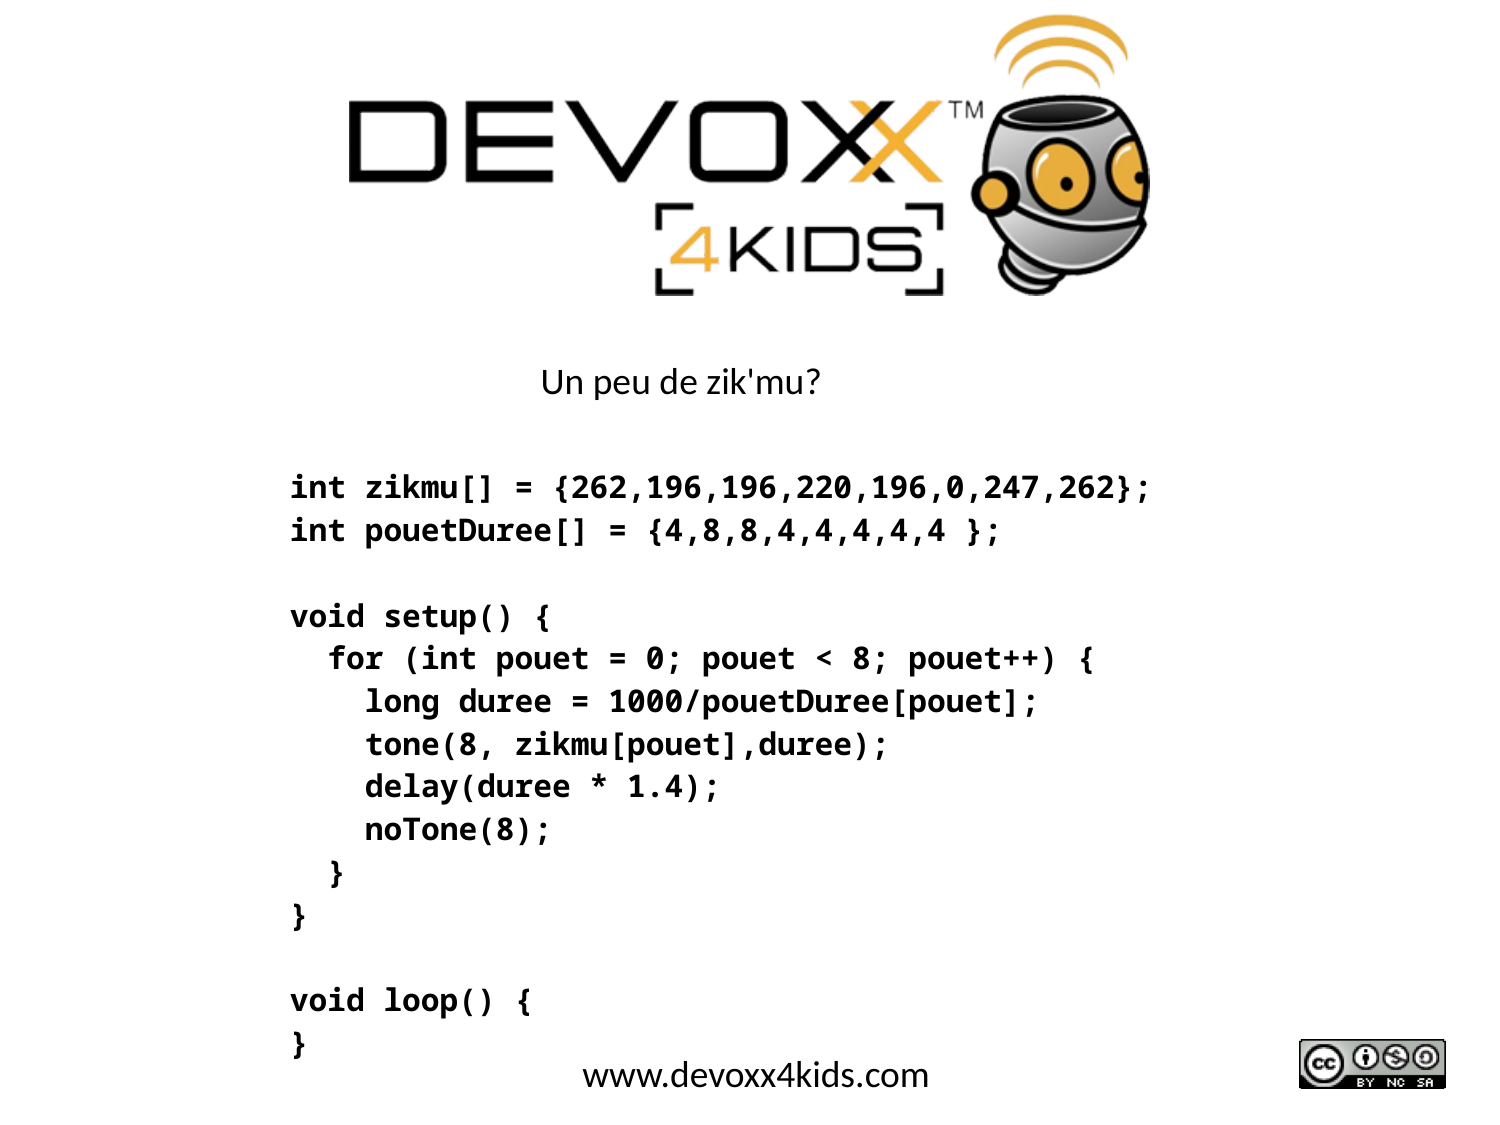

# Un peu de zik'mu?
int zikmu[] = {262,196,196,220,196,0,247,262};
int pouetDuree[] = {4,8,8,4,4,4,4,4 };
void setup() {
 for (int pouet = 0; pouet < 8; pouet++) {
 long duree = 1000/pouetDuree[pouet];
 tone(8, zikmu[pouet],duree);
 delay(duree * 1.4);
 noTone(8);
 }
}
void loop() {
}